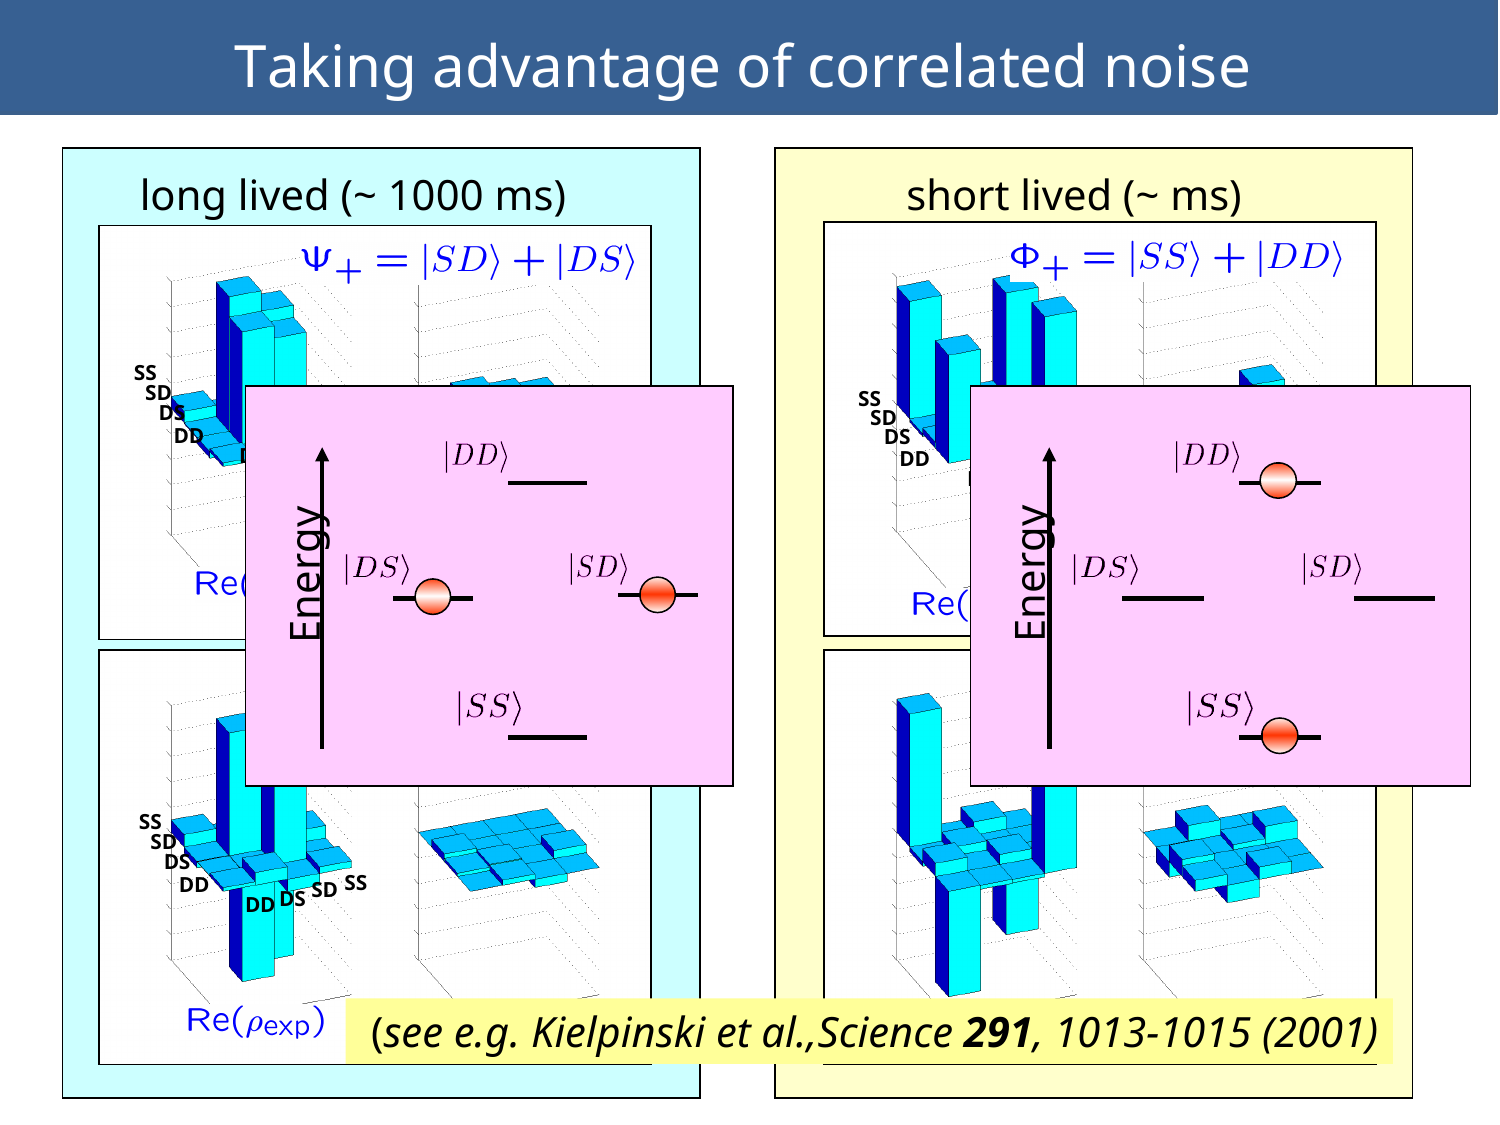

Taking advantage of correlated noise
long lived (~ 1000 ms)
short lived (~ ms)
SS
SD
DS
SS
DD
SD
DS
DD
SS
SD
DS
SS
DD
SD
DS
DD
Energy
Energy
 (see e.g. Kielpinski et al.,Science 291, 1013-1015 (2001)
SS
SD
DS
SS
DD
SD
DS
DD
SS
SD
DS
SS
DD
SD
DS
DD